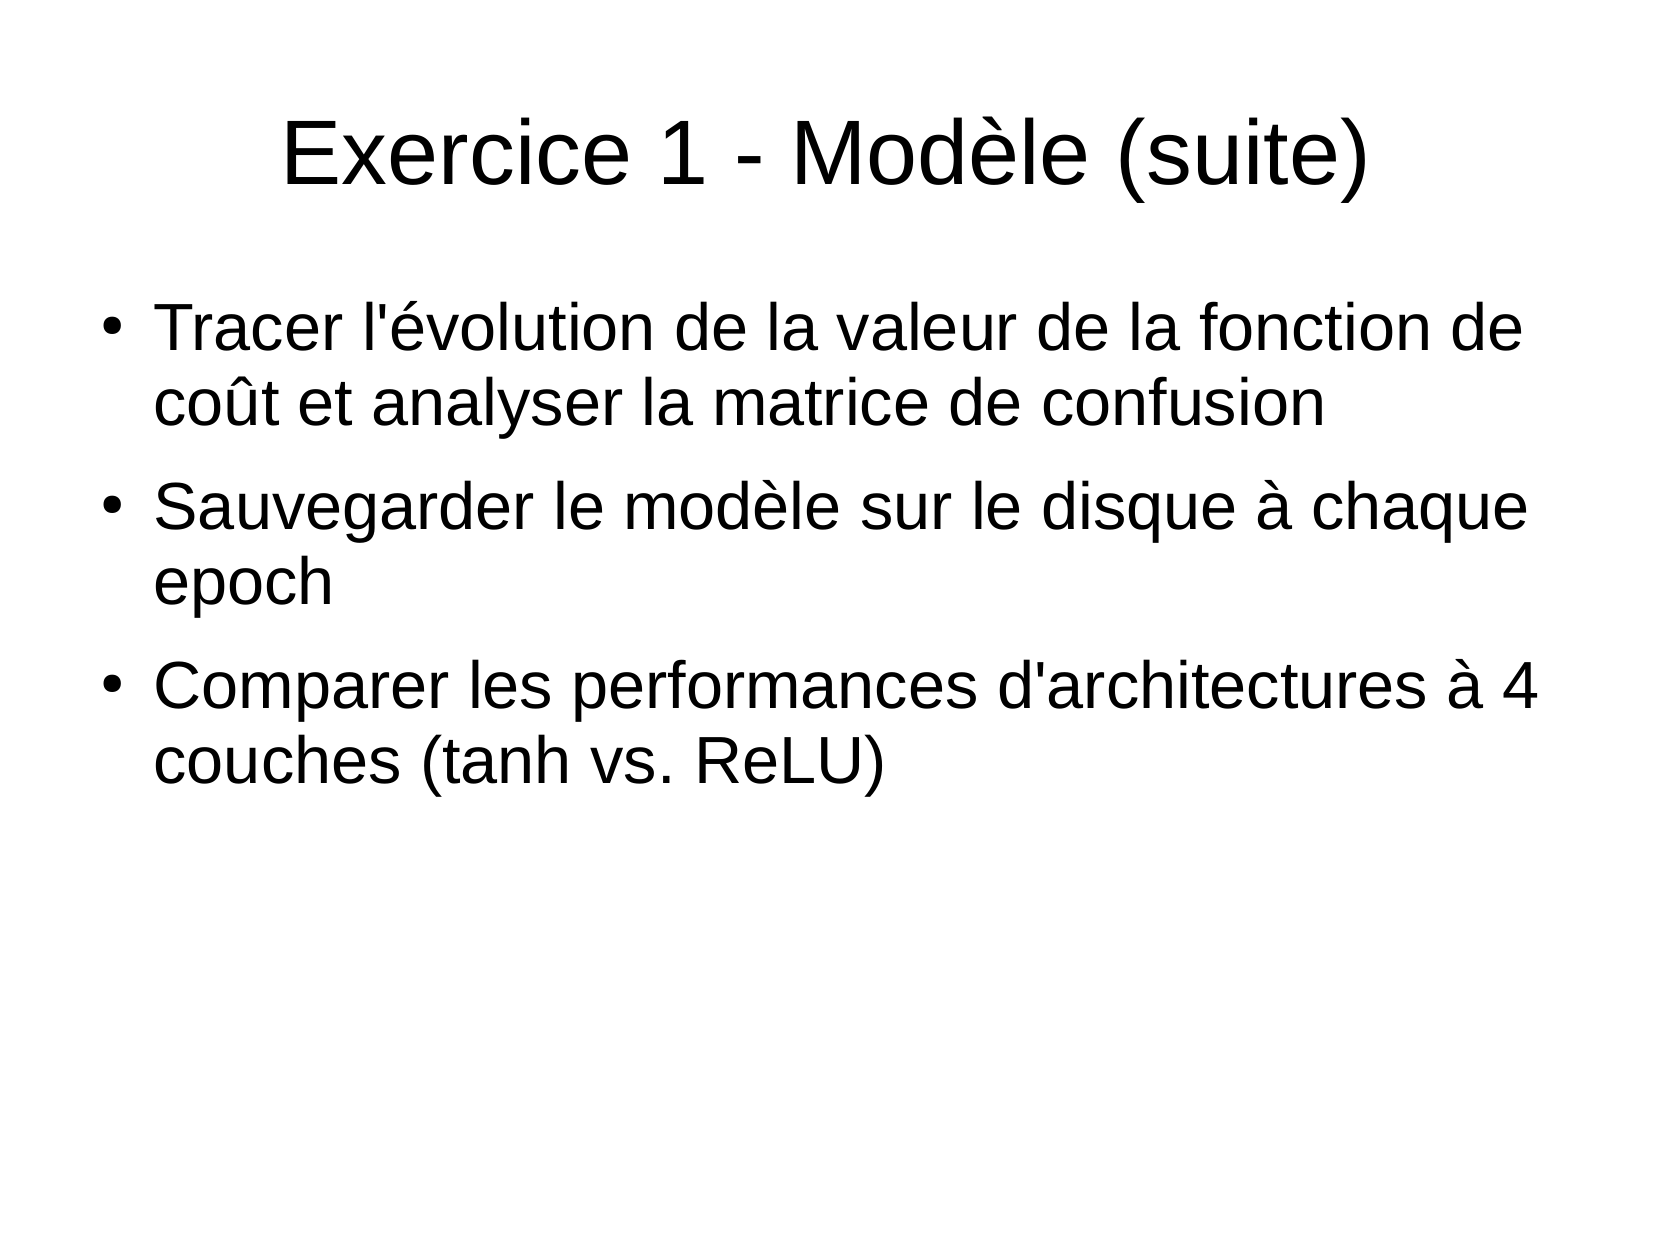

# Exercice 1 - Modèle (suite)
Tracer l'évolution de la valeur de la fonction de coût et analyser la matrice de confusion
Sauvegarder le modèle sur le disque à chaque epoch
Comparer les performances d'architectures à 4 couches (tanh vs. ReLU)